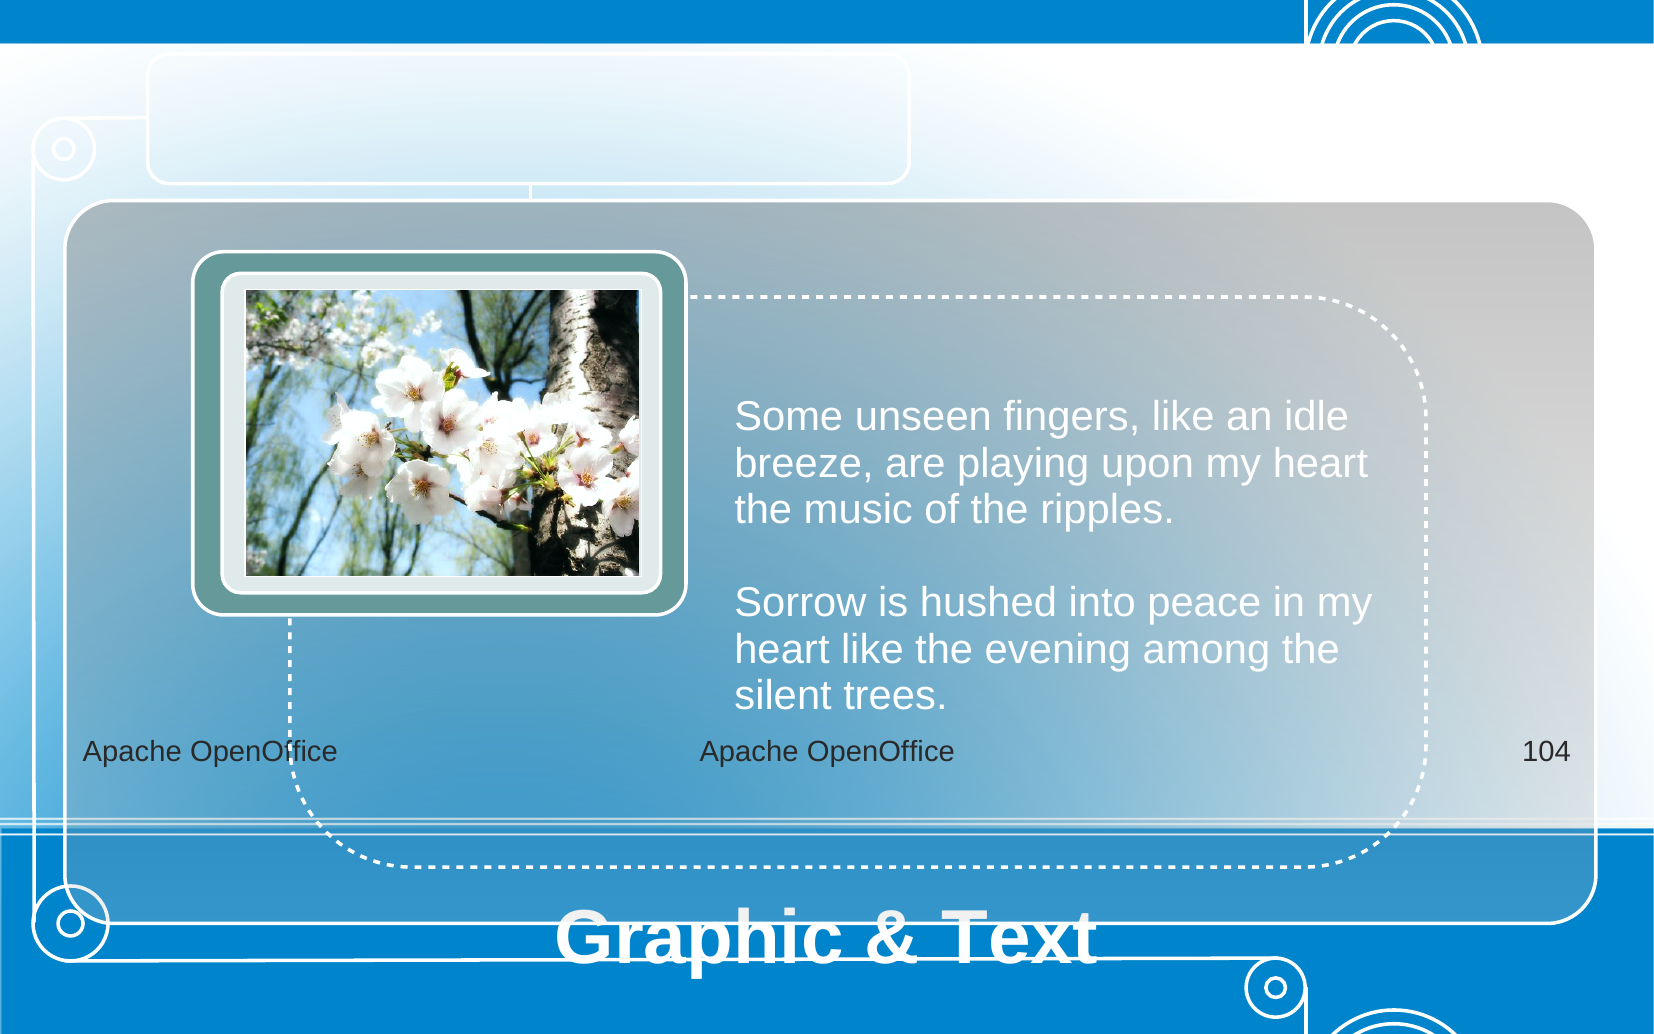

Some unseen fingers, like an idle breeze, are playing upon my heart the music of the ripples.
Sorrow is hushed into peace in my heart like the evening among the silent trees.
Apache OpenOffice
Apache OpenOffice
104
# Graphic & Text